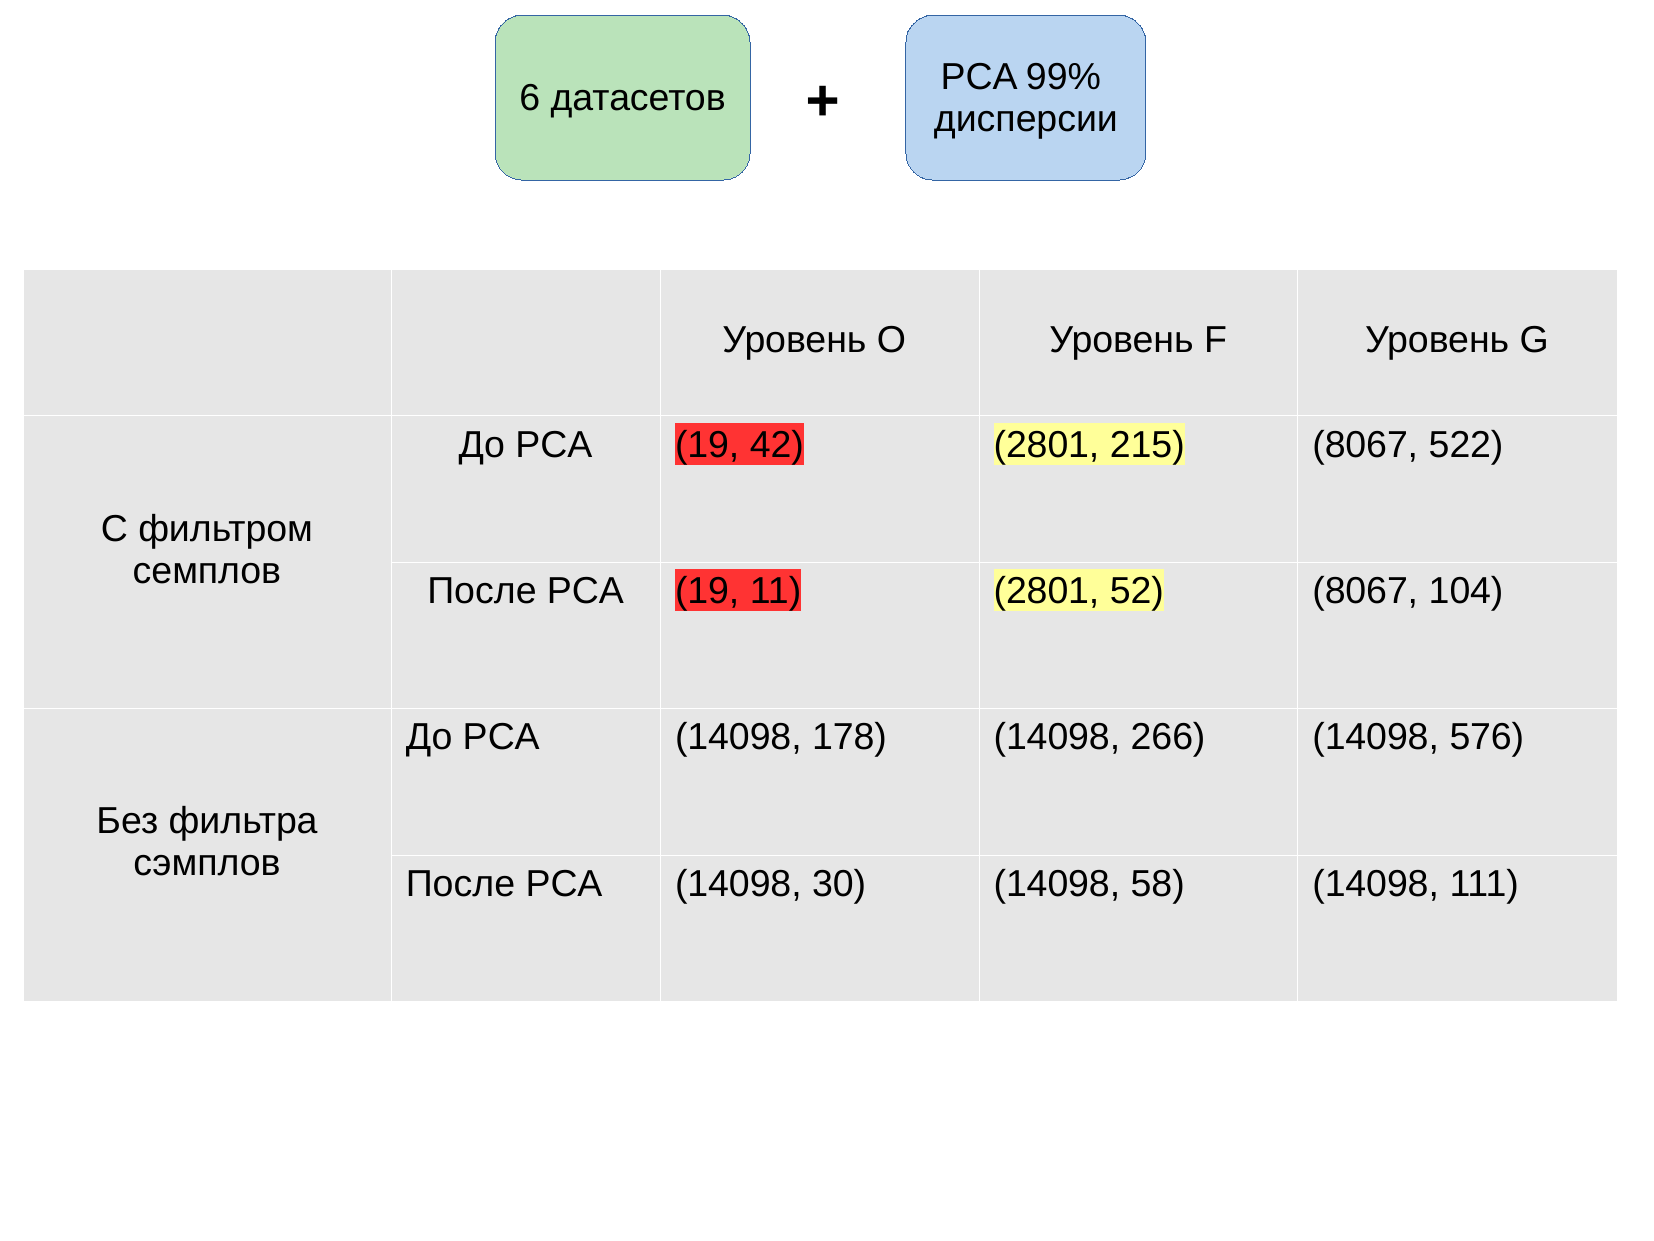

6 датасетов
PCA 99%
дисперсии
+
| | | Уровень O | Уровень F | Уровень G |
| --- | --- | --- | --- | --- |
| C фильтром семплов | До PCA | (19, 42) | (2801, 215) | (8067, 522) |
| | После PCA | (19, 11) | (2801, 52) | (8067, 104) |
| Без фильтра сэмплов | До PCA | (14098, 178) | (14098, 266) | (14098, 576) |
| | После PCA | (14098, 30) | (14098, 58) | (14098, 111) |